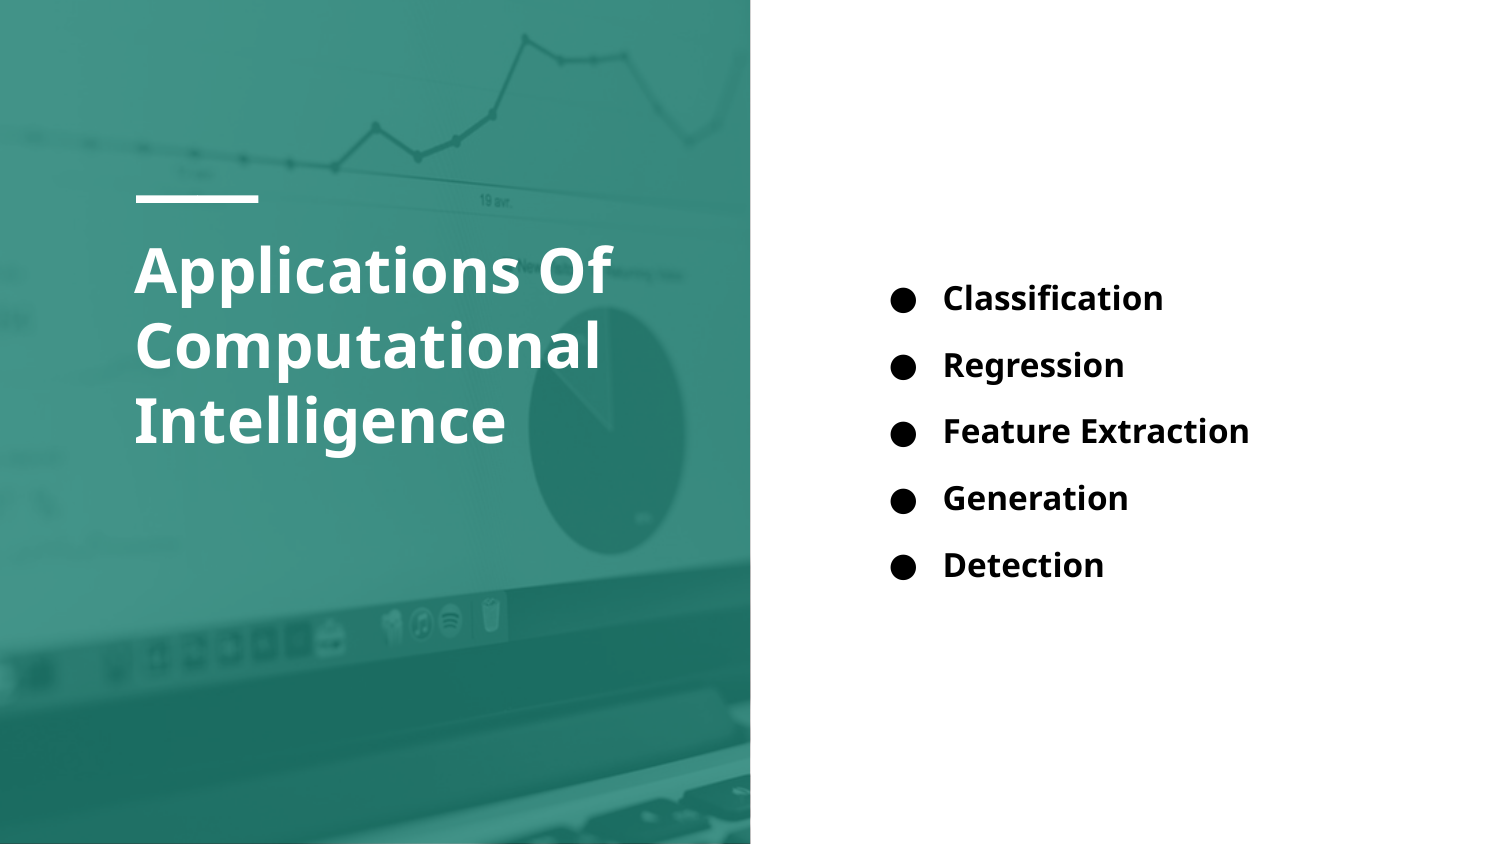

# Applications Of Computational Intelligence
Classification
Regression
Feature Extraction
Generation
Detection